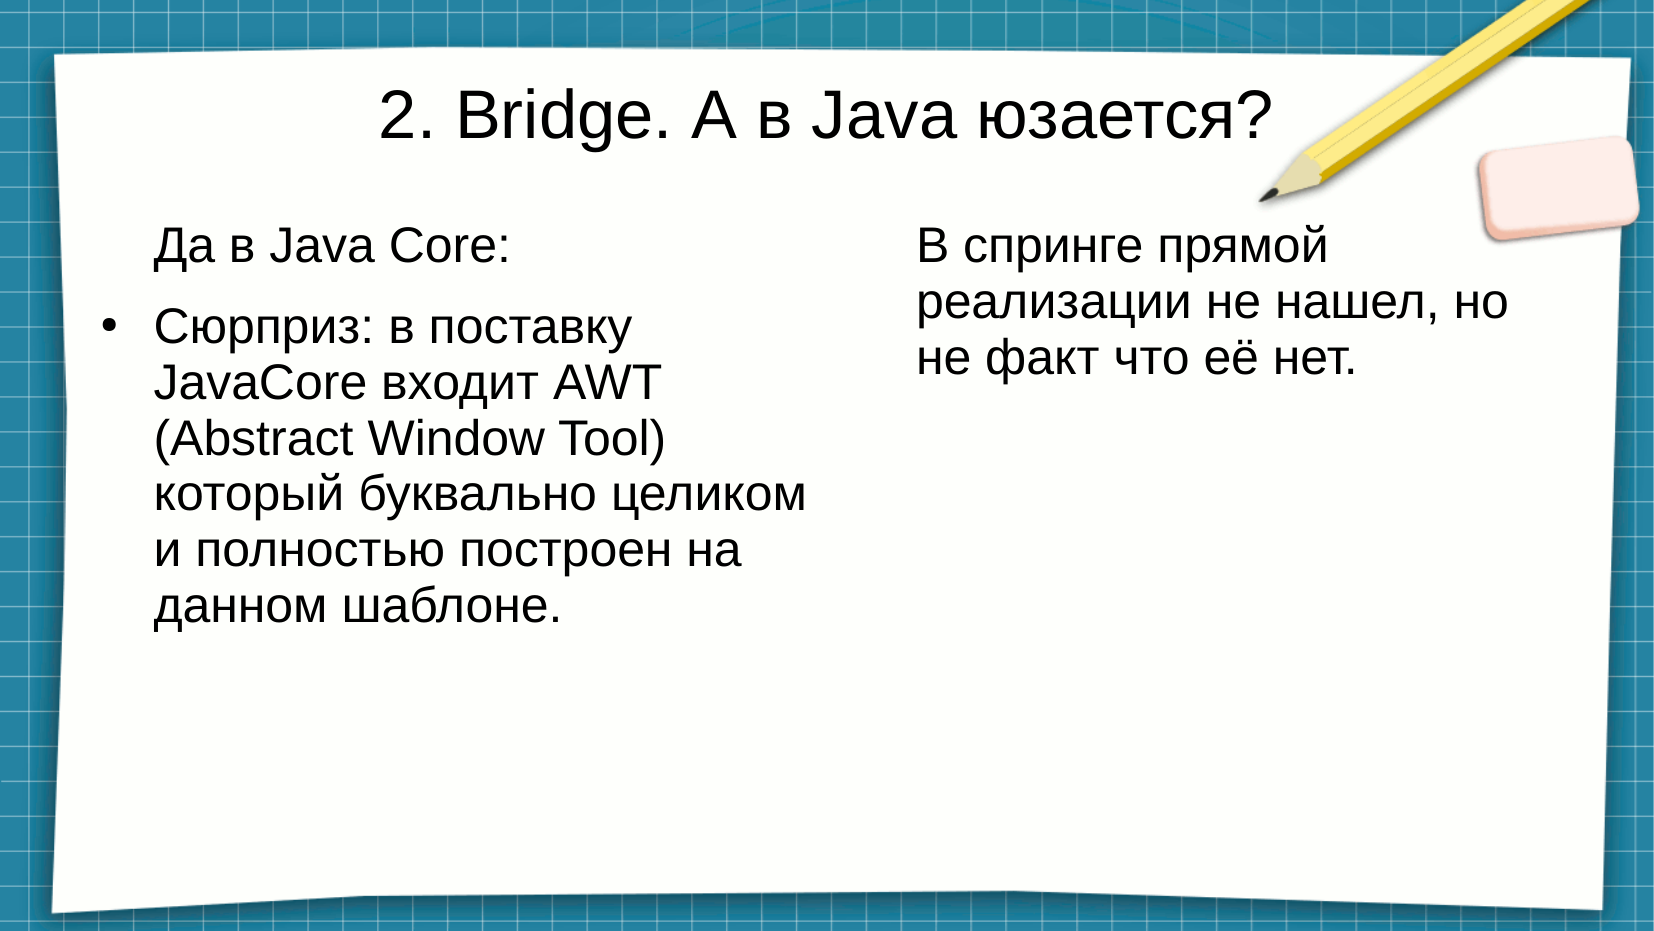

# 2. Bridge. А в Java юзается?
Да в Java Core:
Сюрприз: в поставку JavaCore входит AWT (Abstract Window Tool) который буквально целиком и полностью построен на данном шаблоне.
В спринге прямой реализации не нашел, но не факт что её нет.